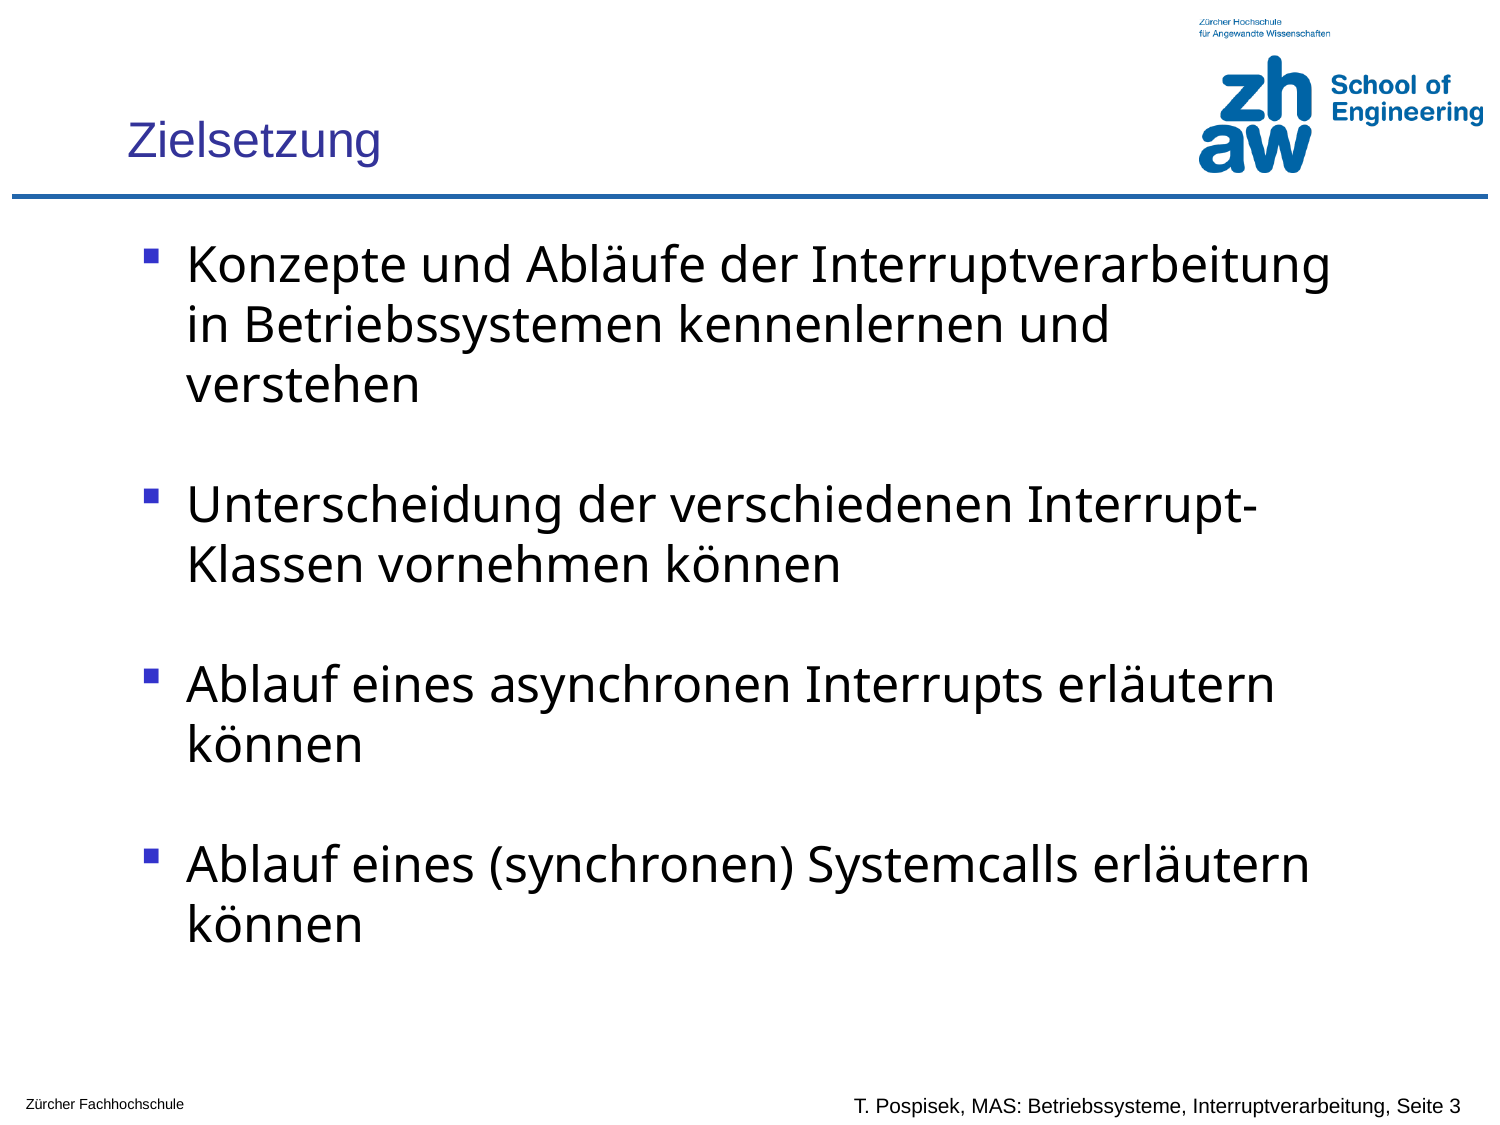

# Zielsetzung
Konzepte und Abläufe der Interruptverarbeitung in Betriebssystemen kennenlernen und verstehen
Unterscheidung der verschiedenen Interrupt-Klassen vornehmen können
Ablauf eines asynchronen Interrupts erläutern können
Ablauf eines (synchronen) Systemcalls erläutern können